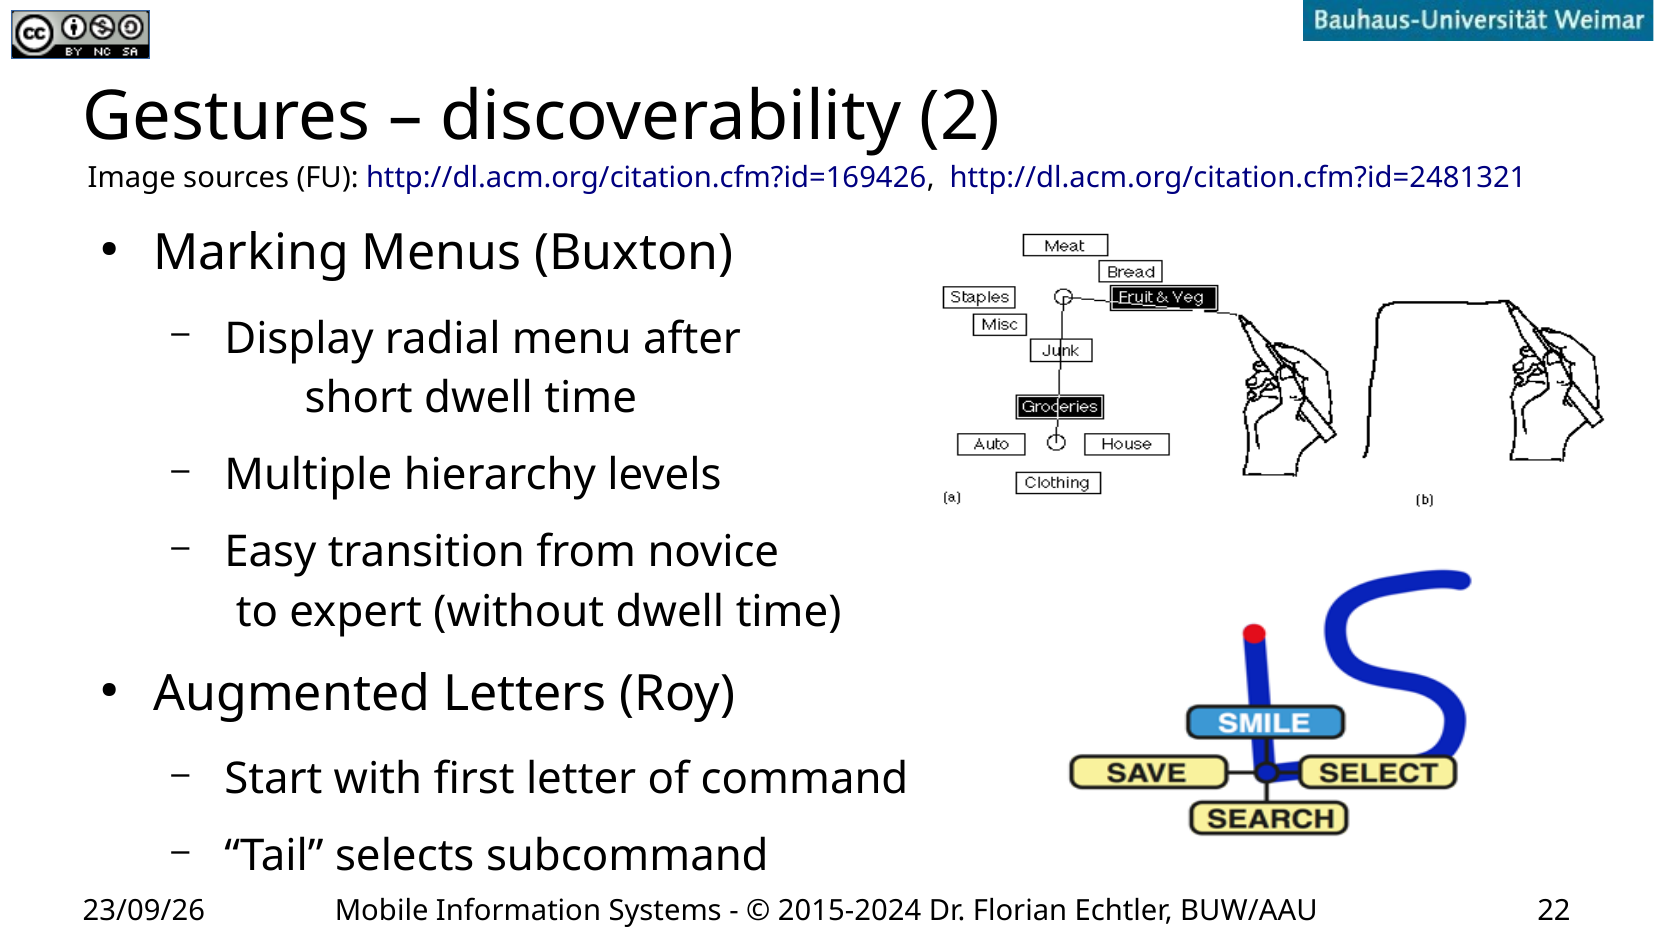

# Gestures – discoverability (2)
Image sources (FU): http://dl.acm.org/citation.cfm?id=169426, http://dl.acm.org/citation.cfm?id=2481321
Marking Menus (Buxton)
Display radial menu after short dwell time
Multiple hierarchy levels
Easy transition from novice to expert (without dwell time)
Augmented Letters (Roy)
Start with first letter of command
“Tail” selects subcommand
Mobile Information Systems - © 2015-2024 Dr. Florian Echtler, BUW/AAU
22